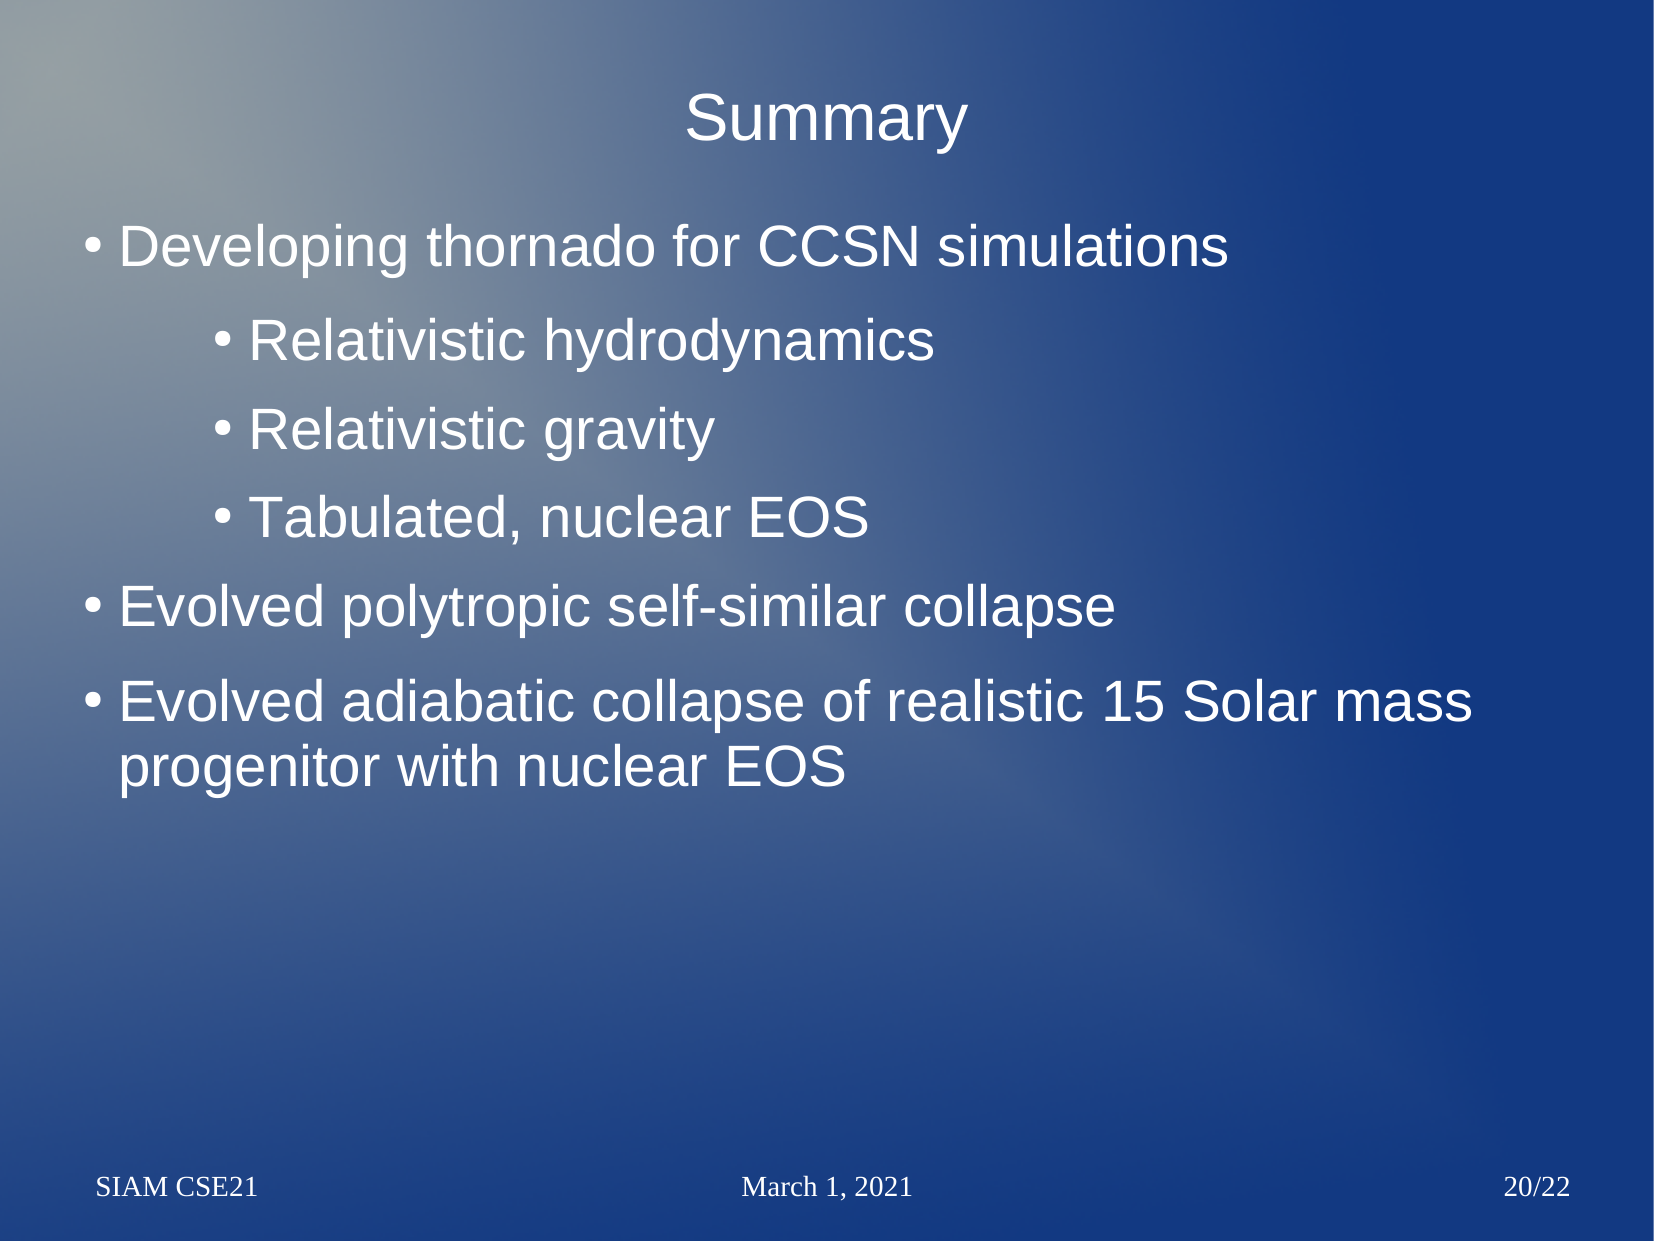

# Summary
Developing thornado for CCSN simulations
Relativistic hydrodynamics
Relativistic gravity
Tabulated, nuclear EOS
Evolved polytropic self-similar collapse
Evolved adiabatic collapse of realistic 15 Solar mass progenitor with nuclear EOS
20